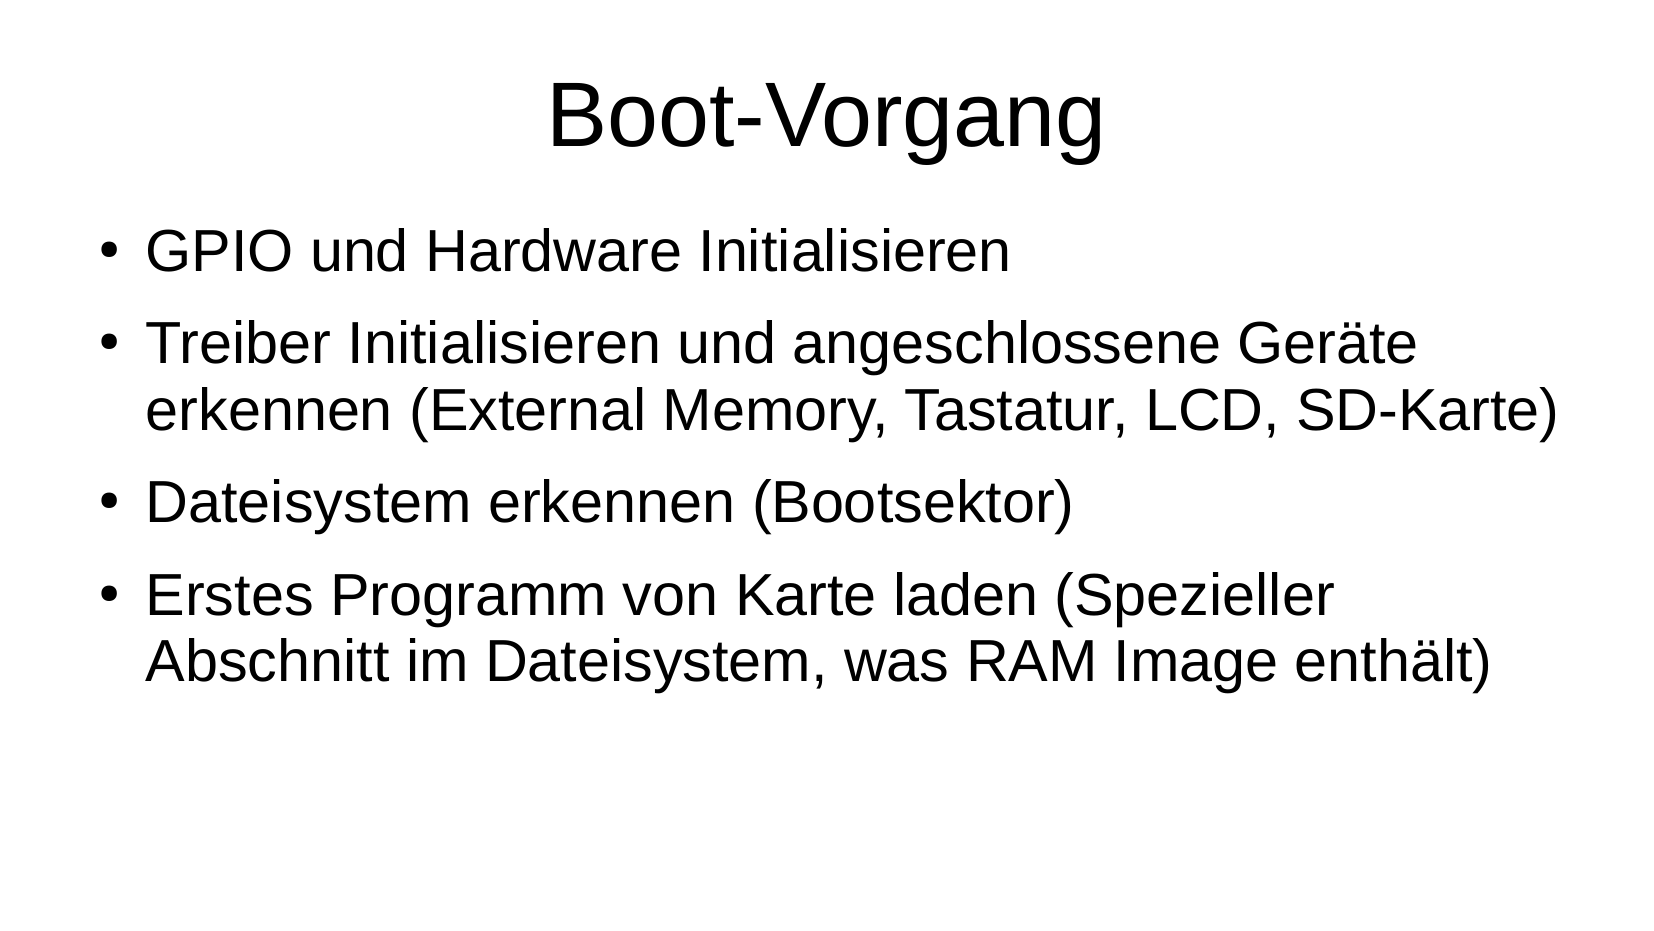

# Boot-Vorgang
GPIO und Hardware Initialisieren
Treiber Initialisieren und angeschlossene Geräte erkennen (External Memory, Tastatur, LCD, SD-Karte)
Dateisystem erkennen (Bootsektor)
Erstes Programm von Karte laden (Spezieller Abschnitt im Dateisystem, was RAM Image enthält)